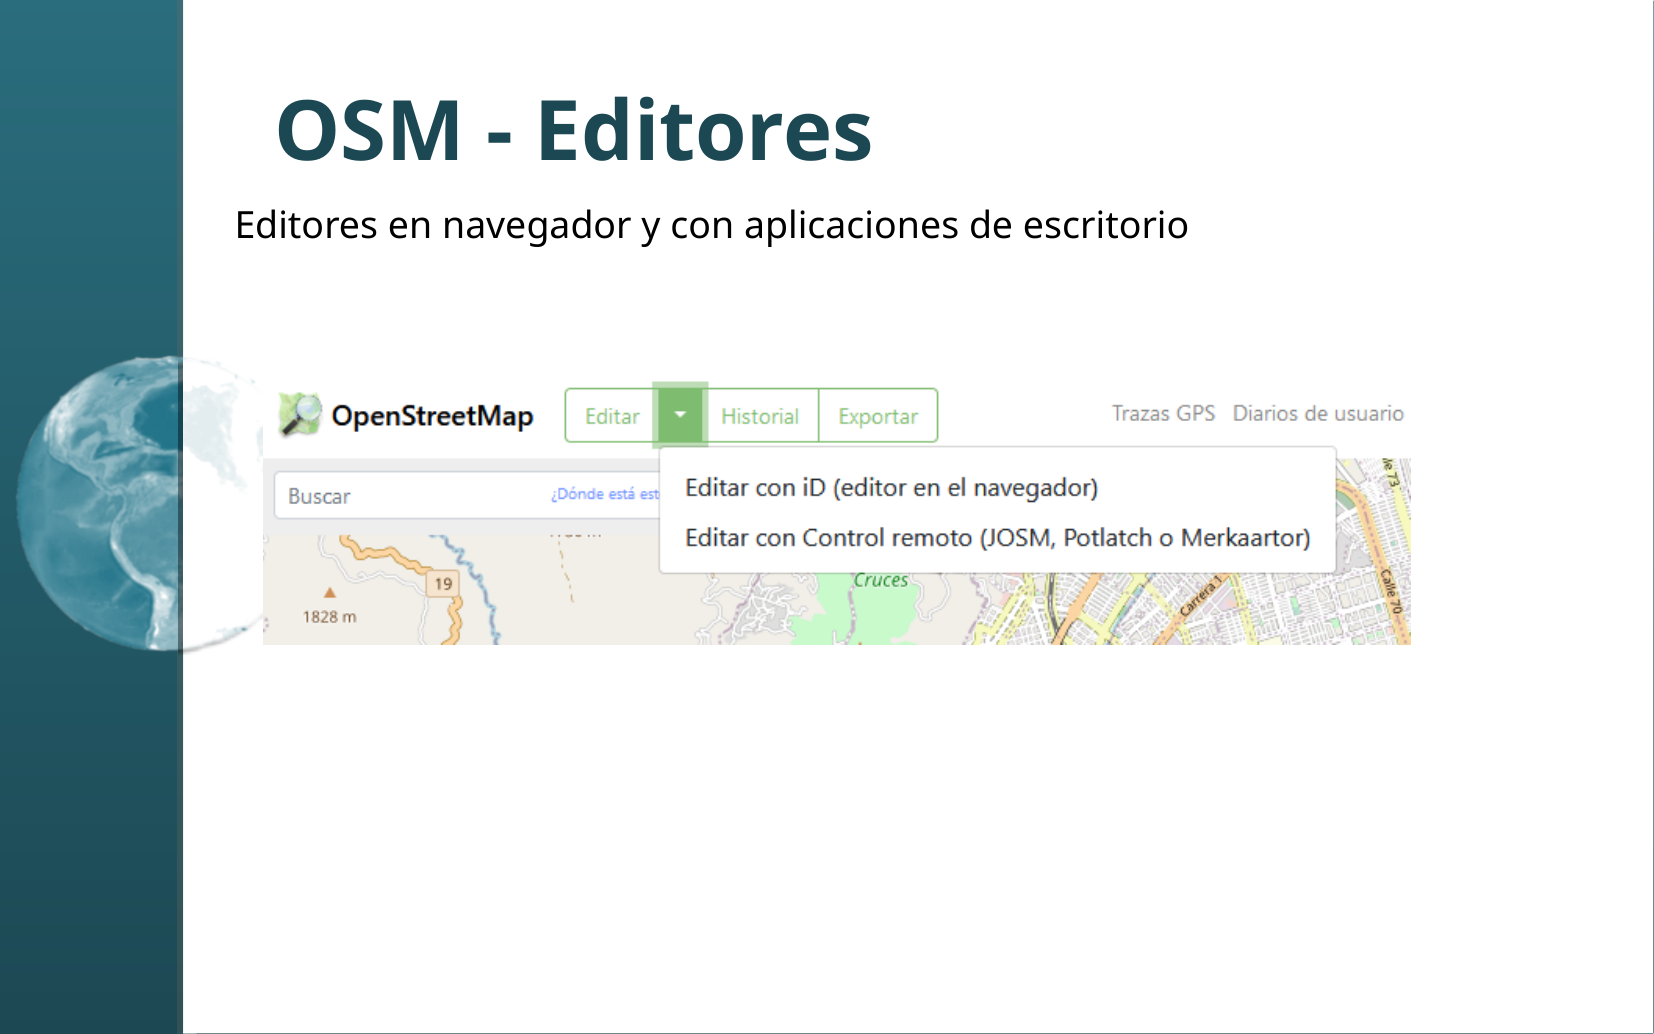

# OSM - Editores
Editores en navegador y con aplicaciones de escritorio